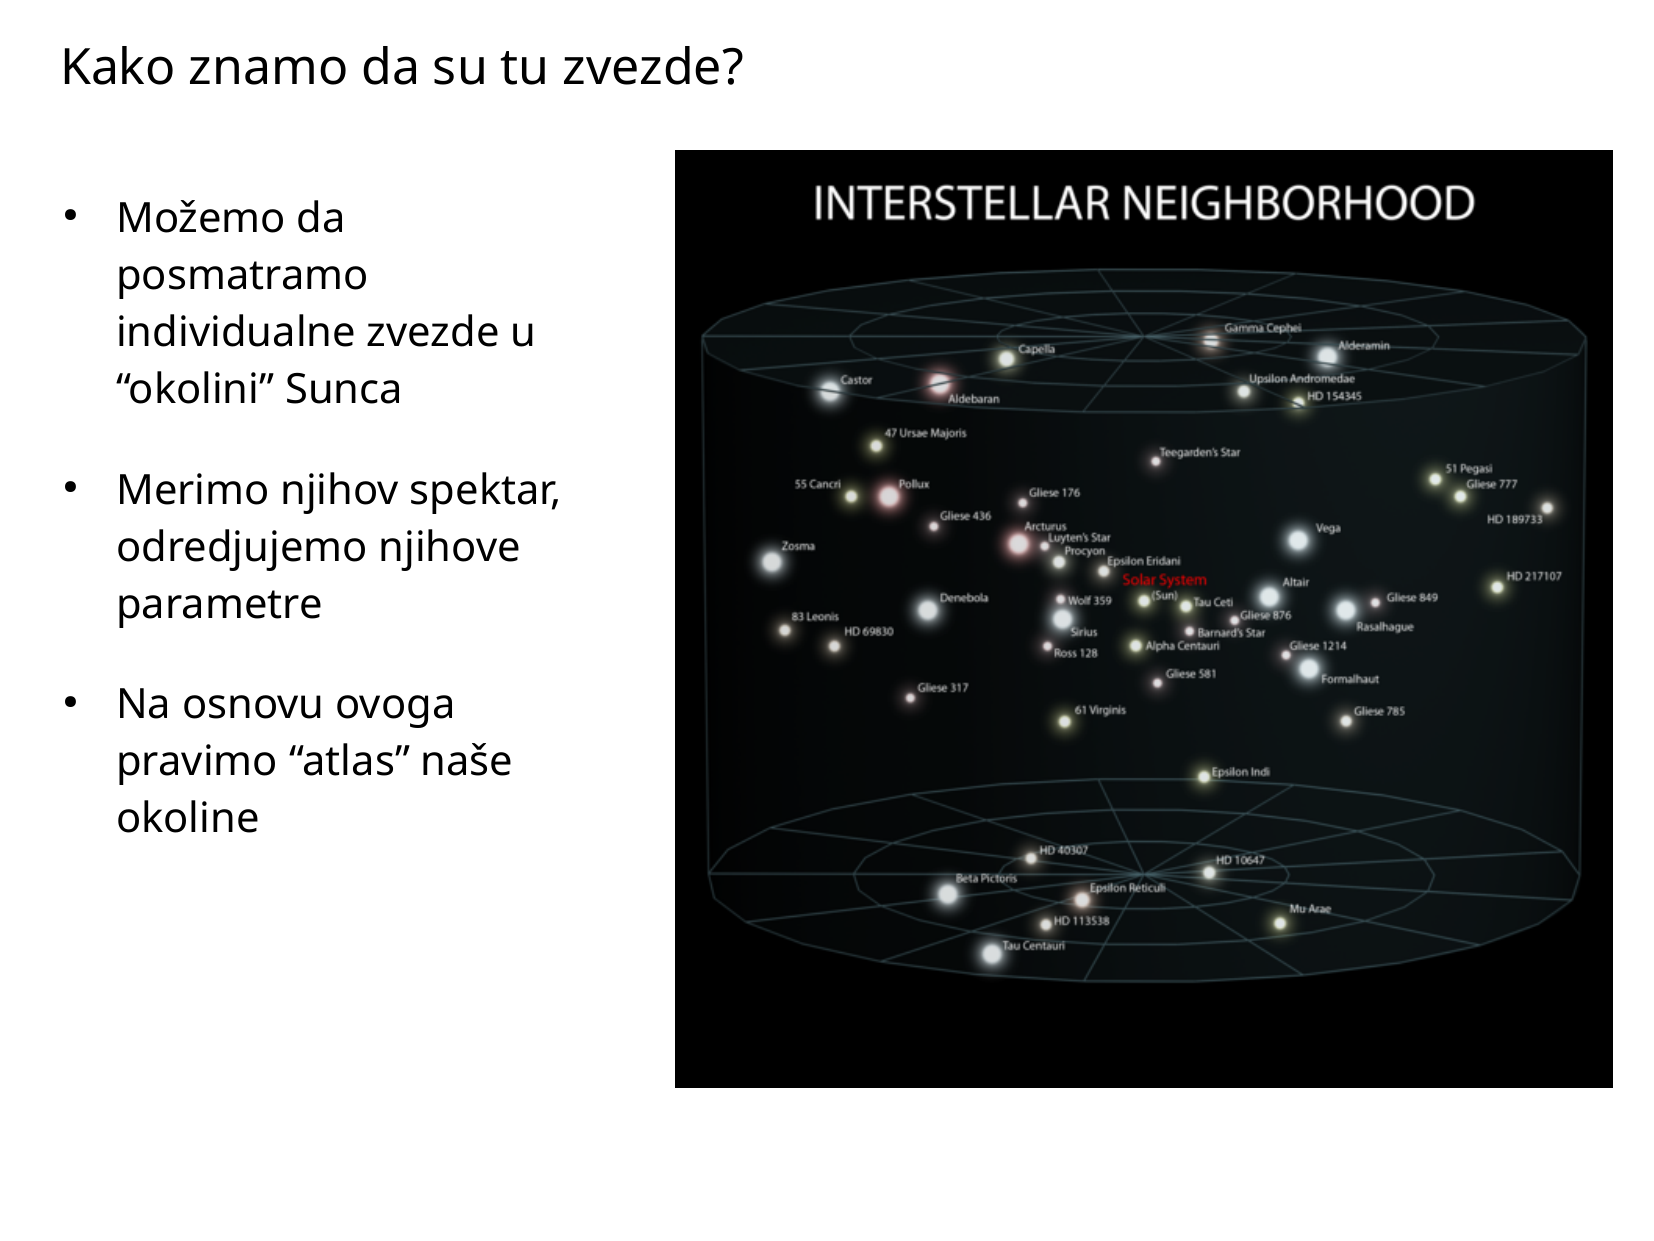

# Kako znamo da su tu zvezde?
Možemo da posmatramo individualne zvezde u “okolini” Sunca
Merimo njihov spektar, odredjujemo njihove parametre
Na osnovu ovoga pravimo “atlas” naše okoline